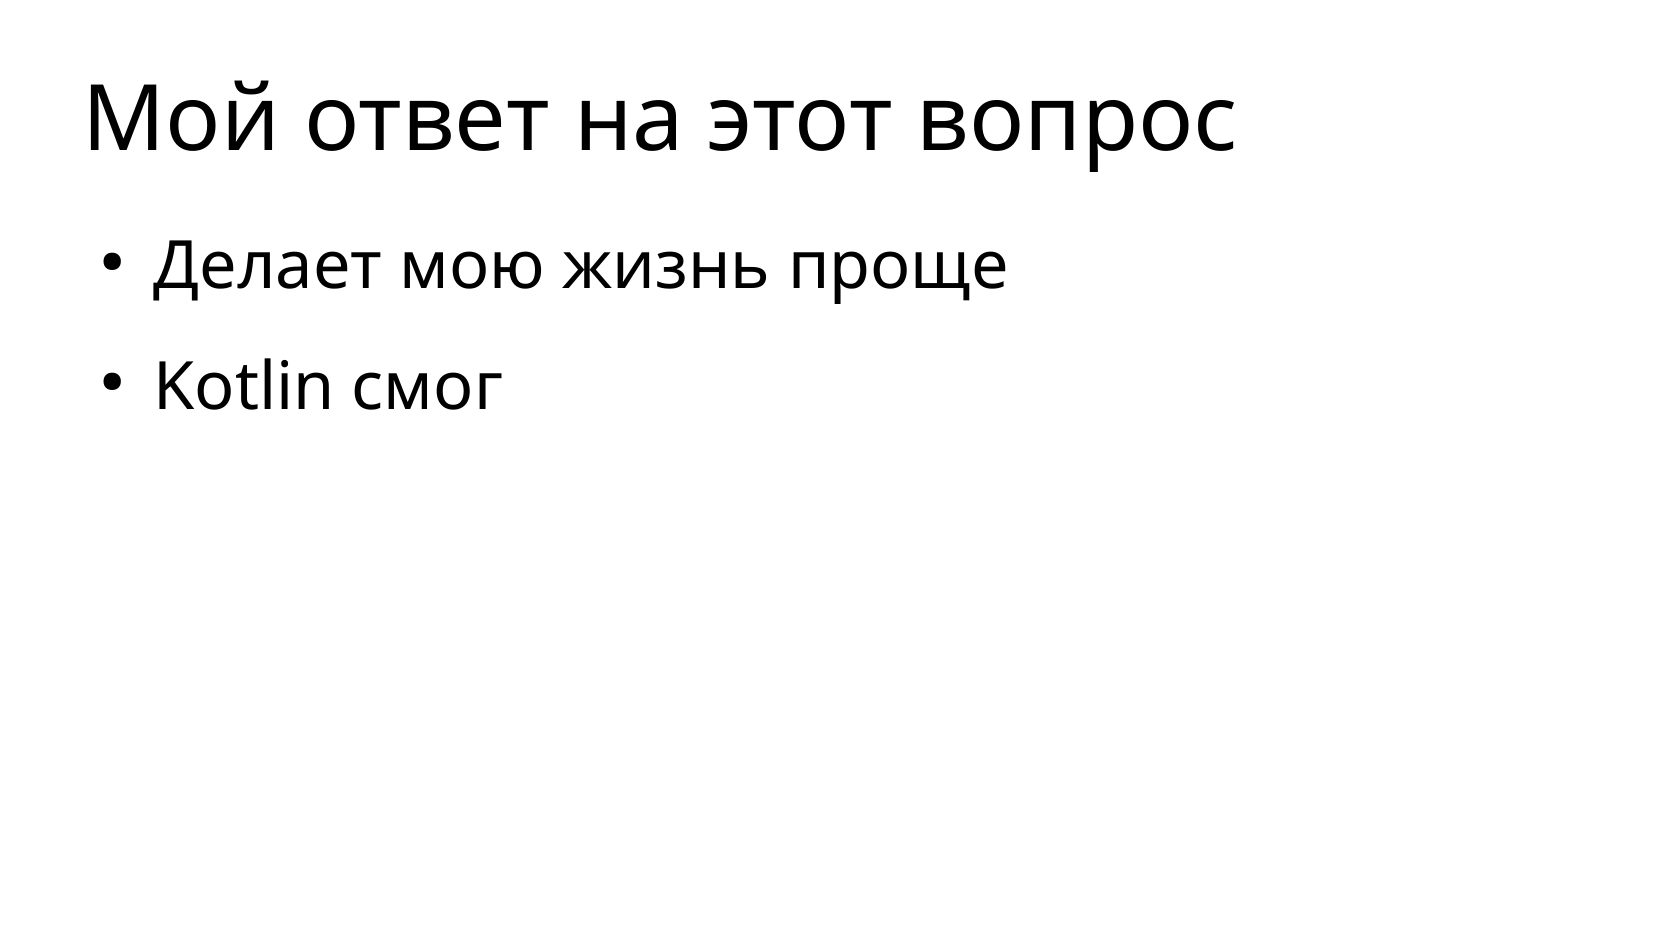

# Мой ответ на этот вопрос
Делает мою жизнь проще
Kotlin смог